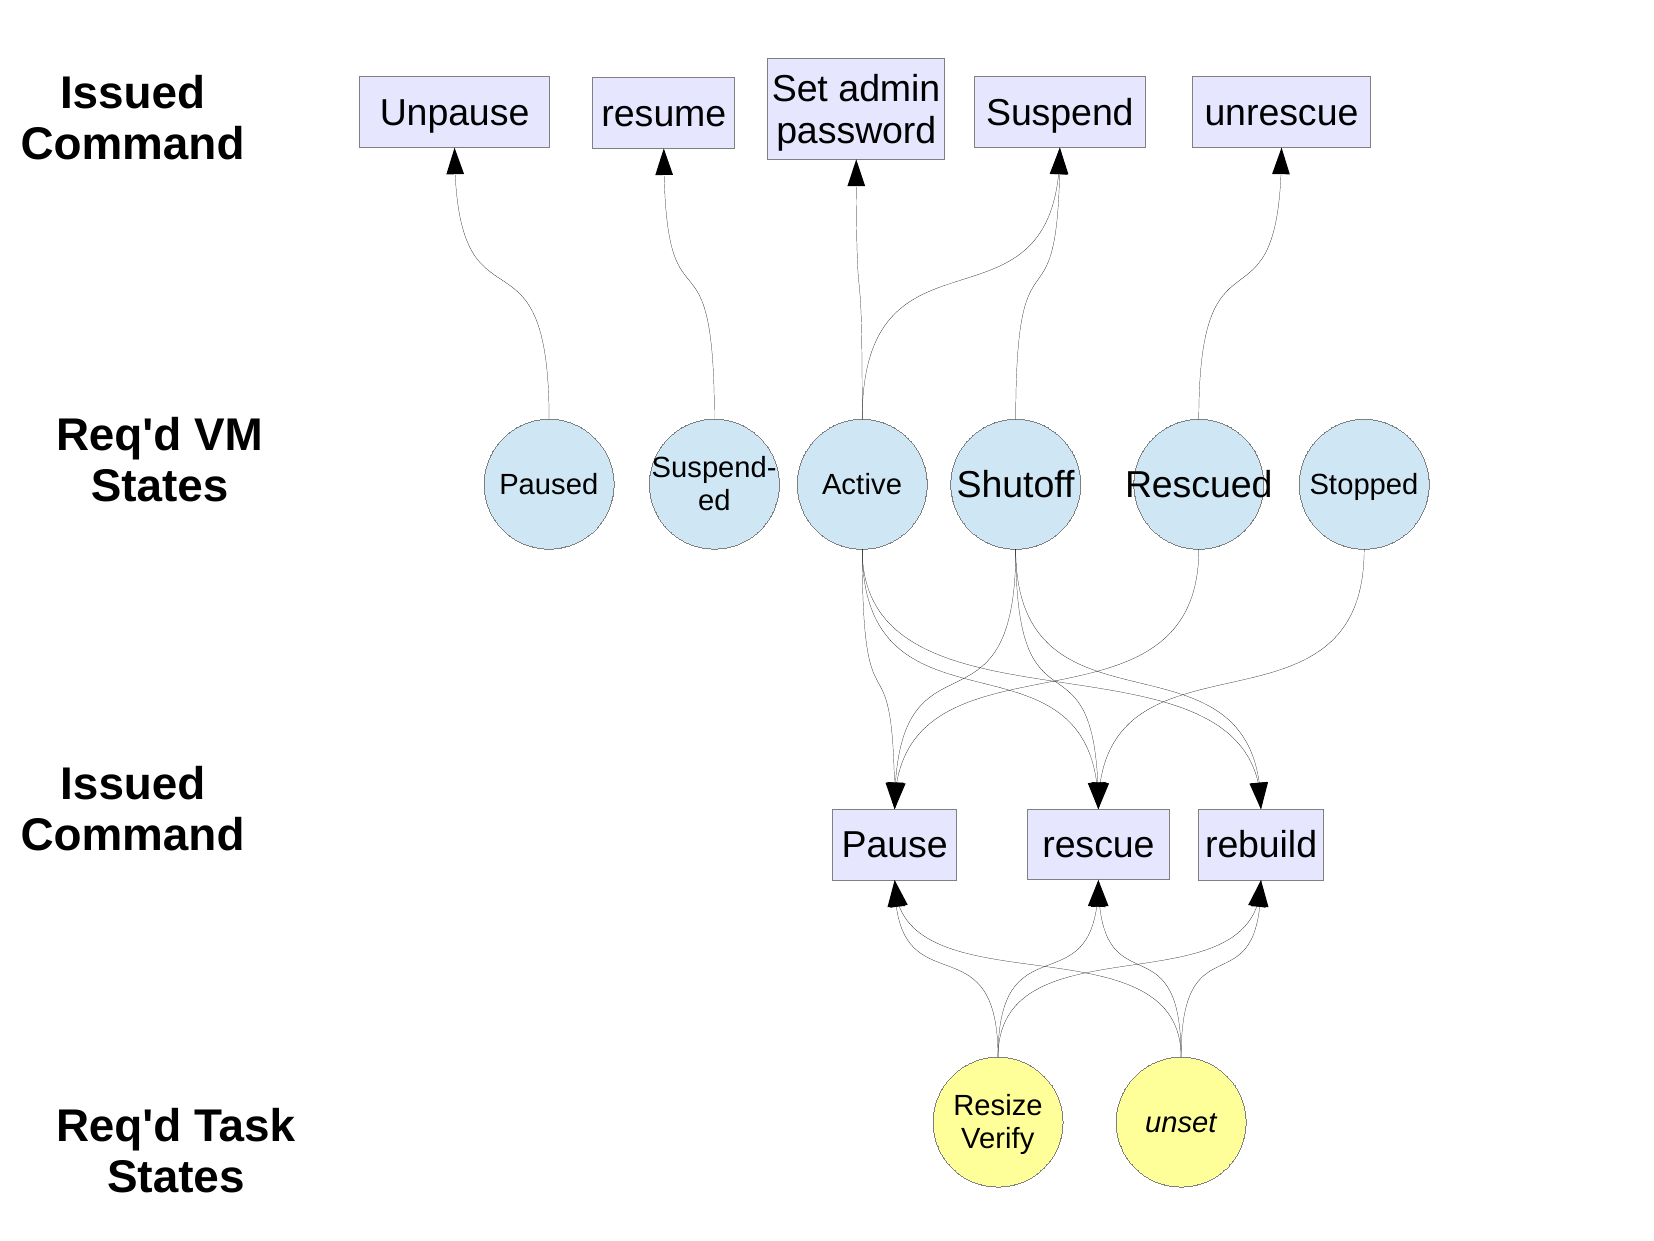

Set admin
password
Issued
Command
Unpause
Suspend
unrescue
resume
Req'd VM
States
Suspend-
ed
Paused
Active
Shutoff
Rescued
Stopped
Issued
Command
rescue
Pause
rebuild
Resize
Verify
unset
Req'd Task
States